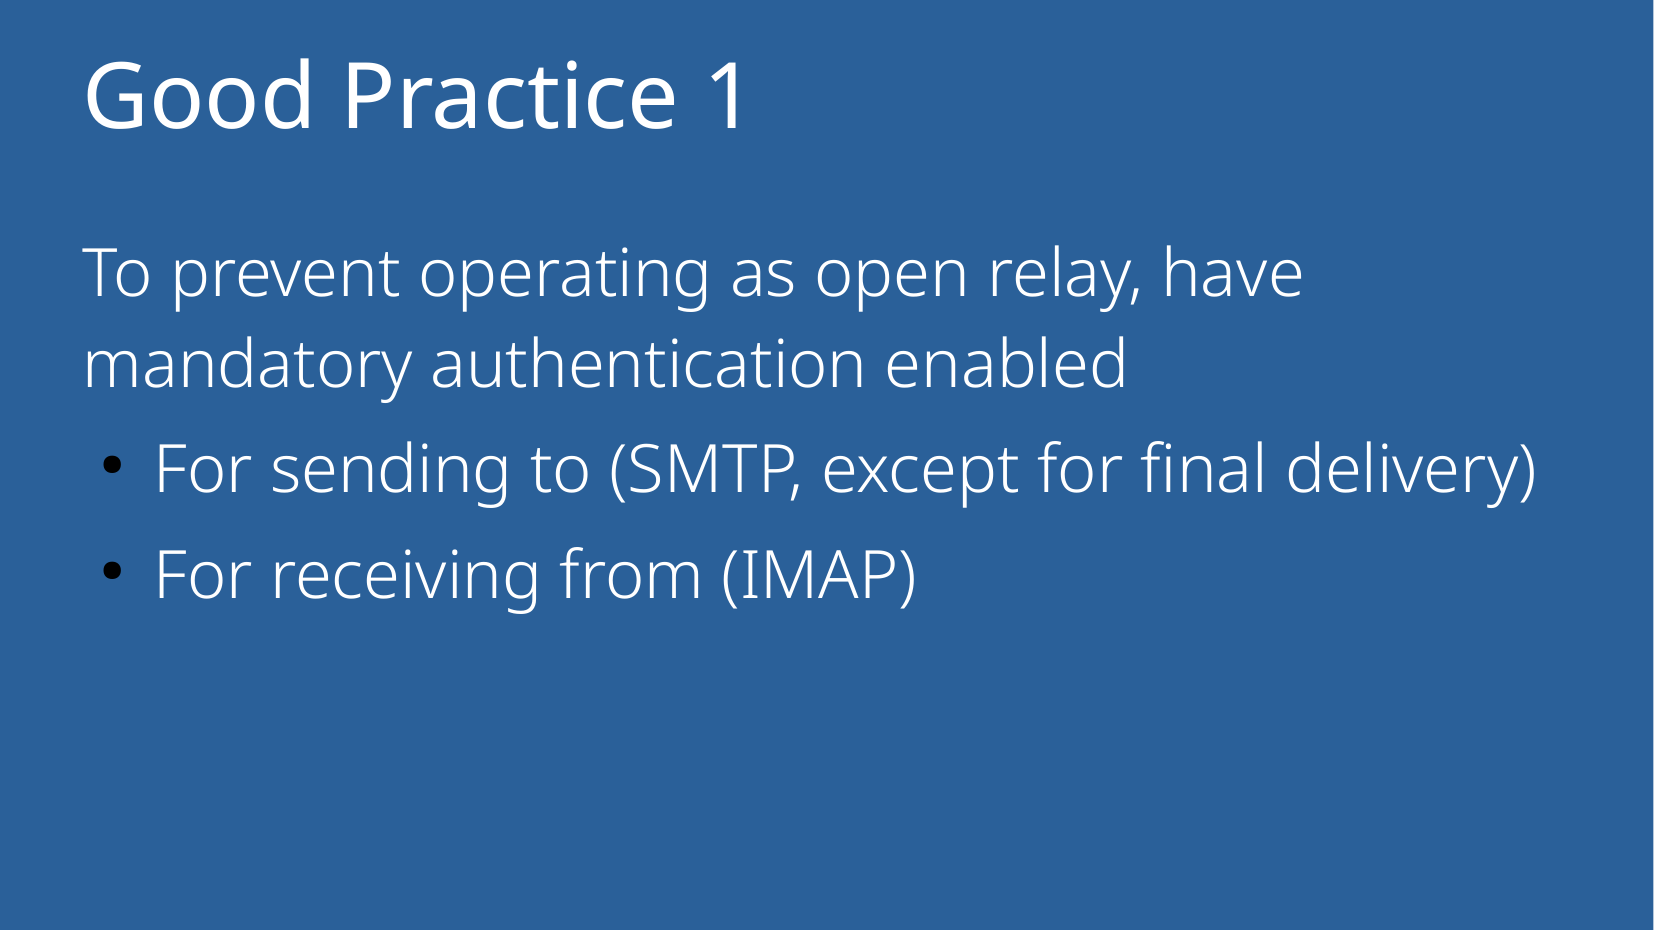

# Good Practice 1
To prevent operating as open relay, have mandatory authentication enabled
For sending to (SMTP, except for final delivery)
For receiving from (IMAP)